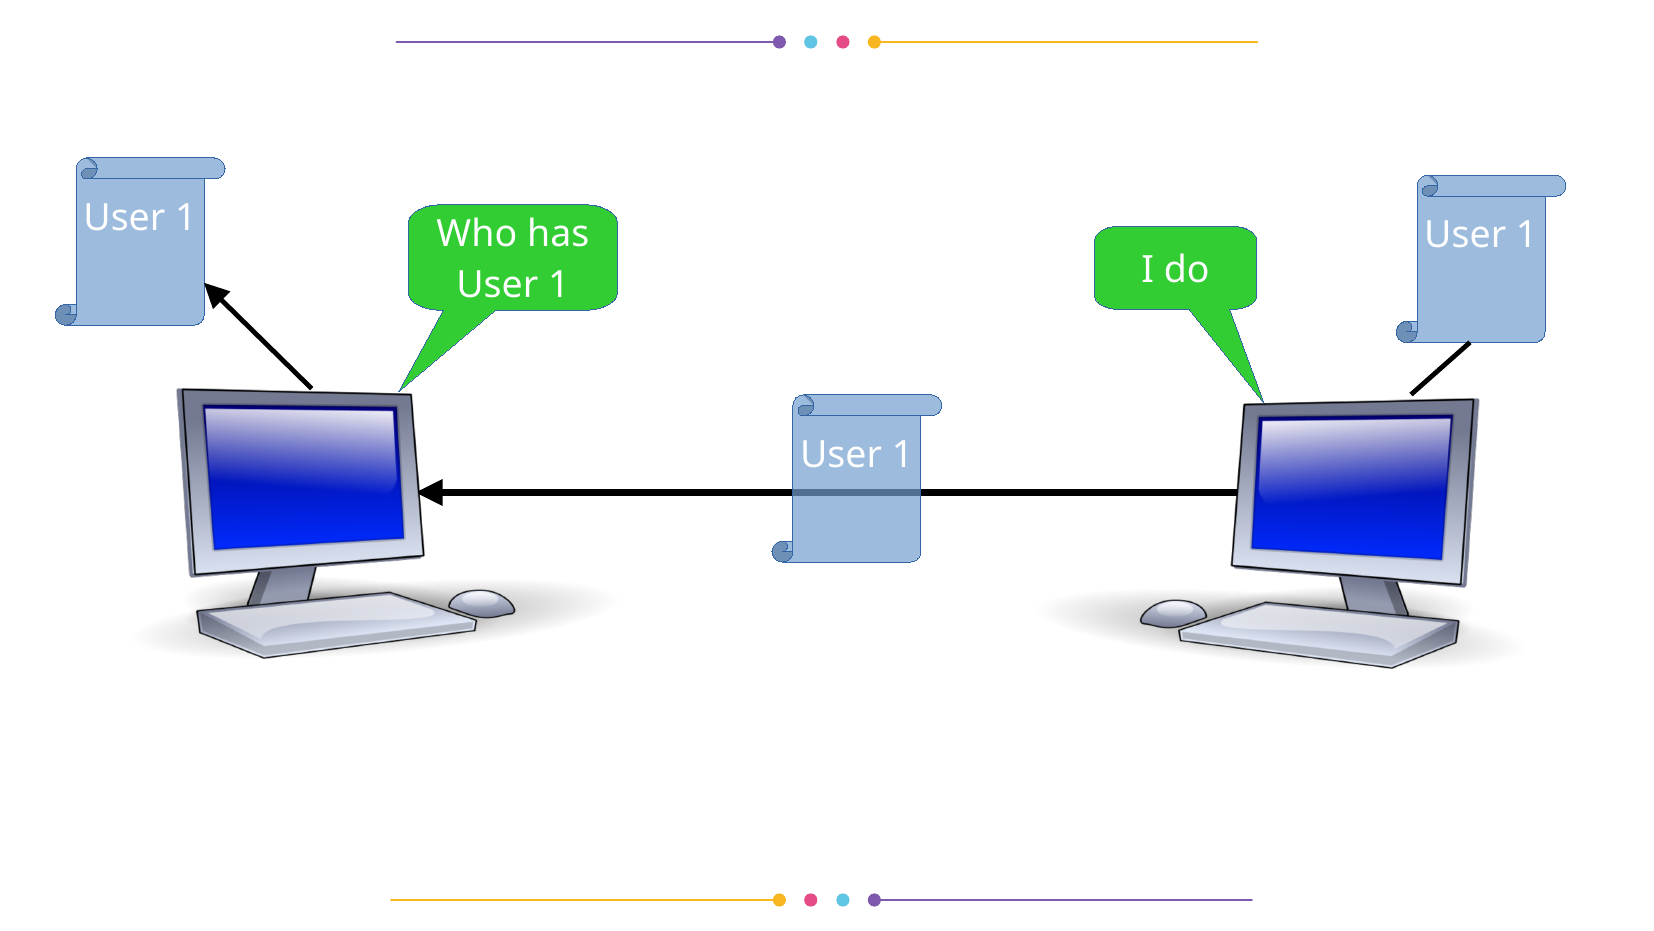

User 1
User 1
Who has
User 1
I do
User 1